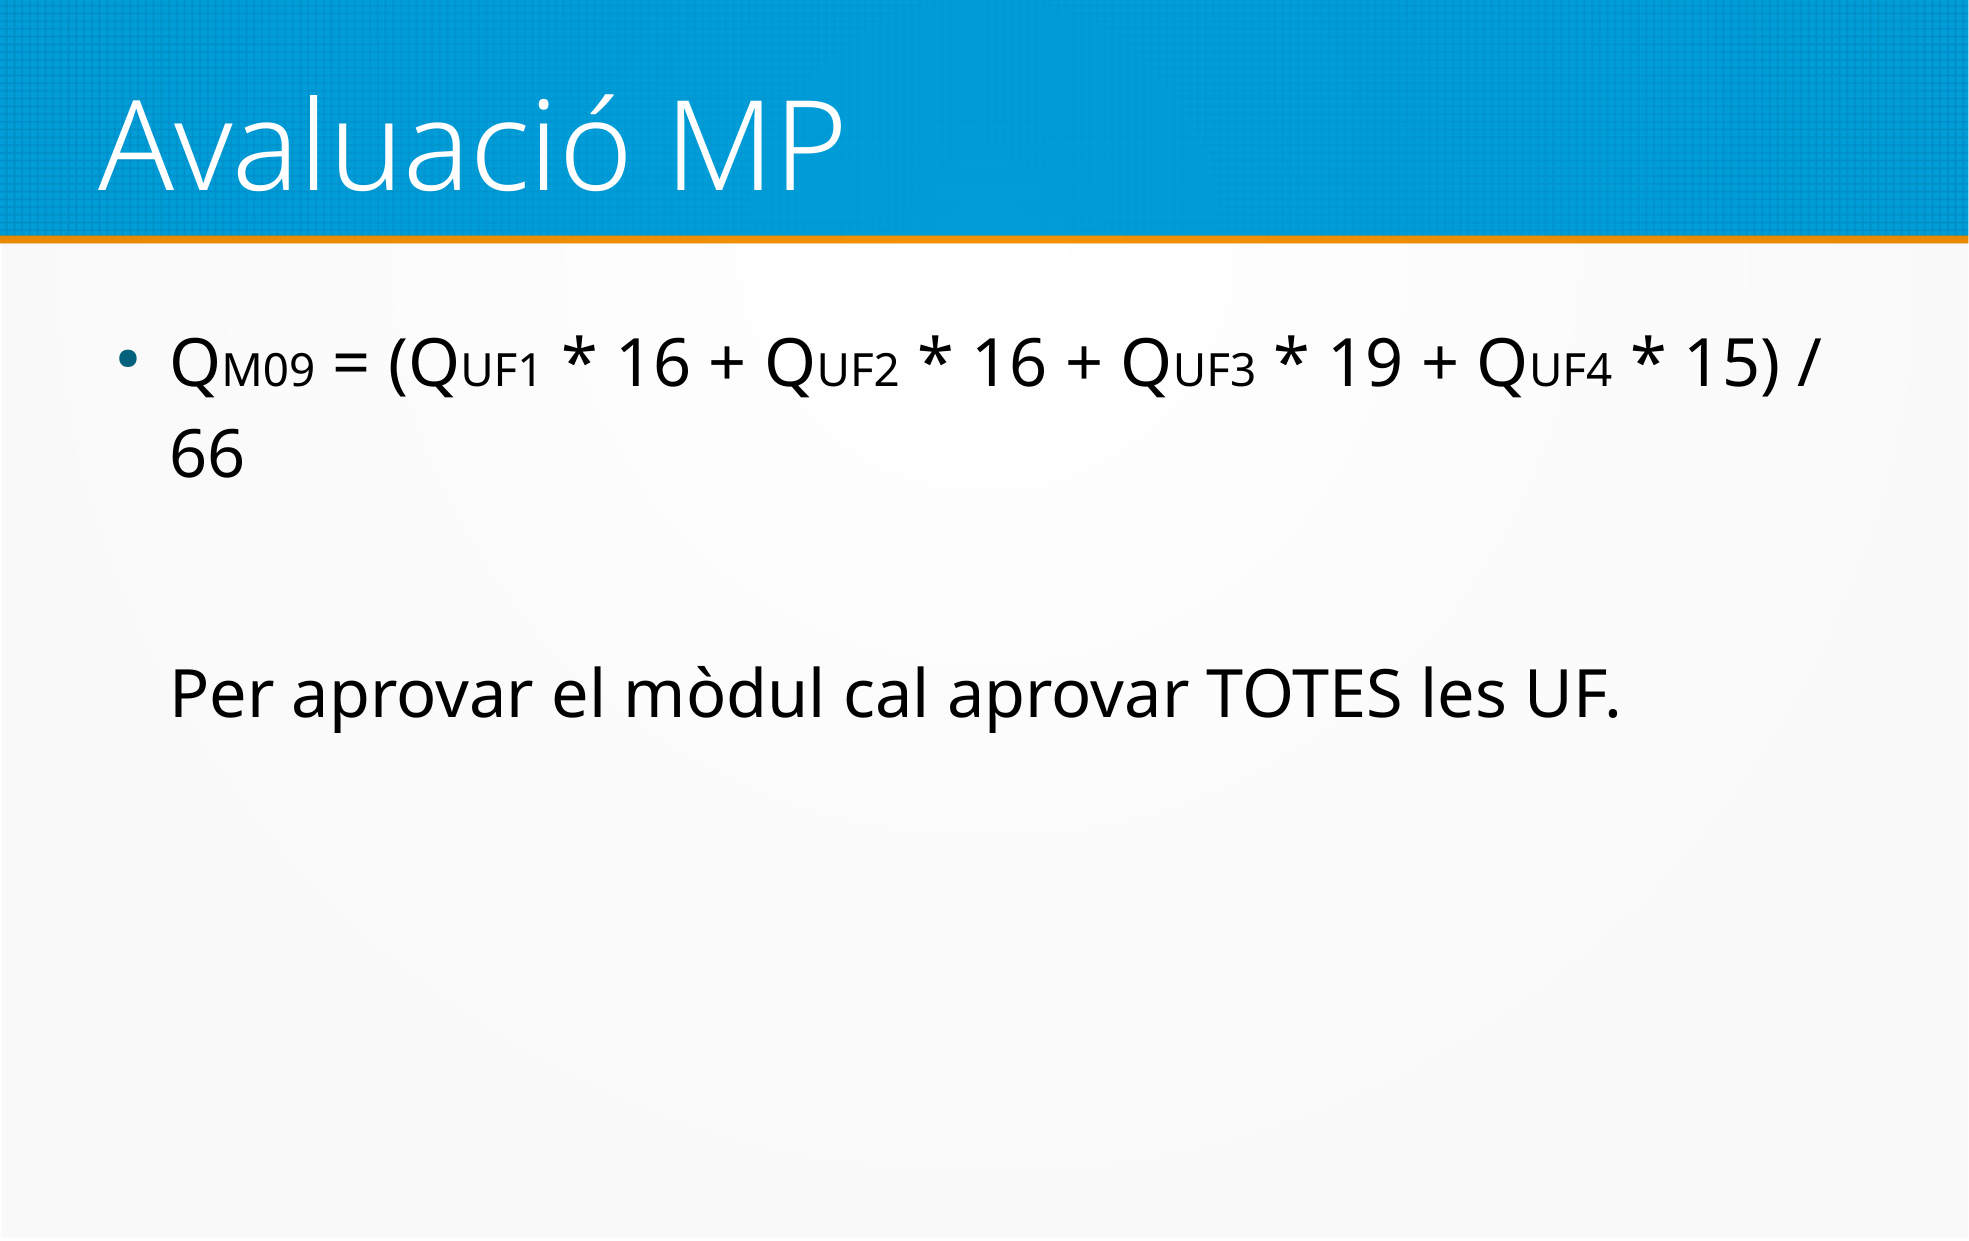

# Avaluació MP
QM09 = (QUF1 * 16 + QUF2 * 16 + QUF3 * 19 + QUF4 * 15) / 66
Per aprovar el mòdul cal aprovar TOTES les UF.